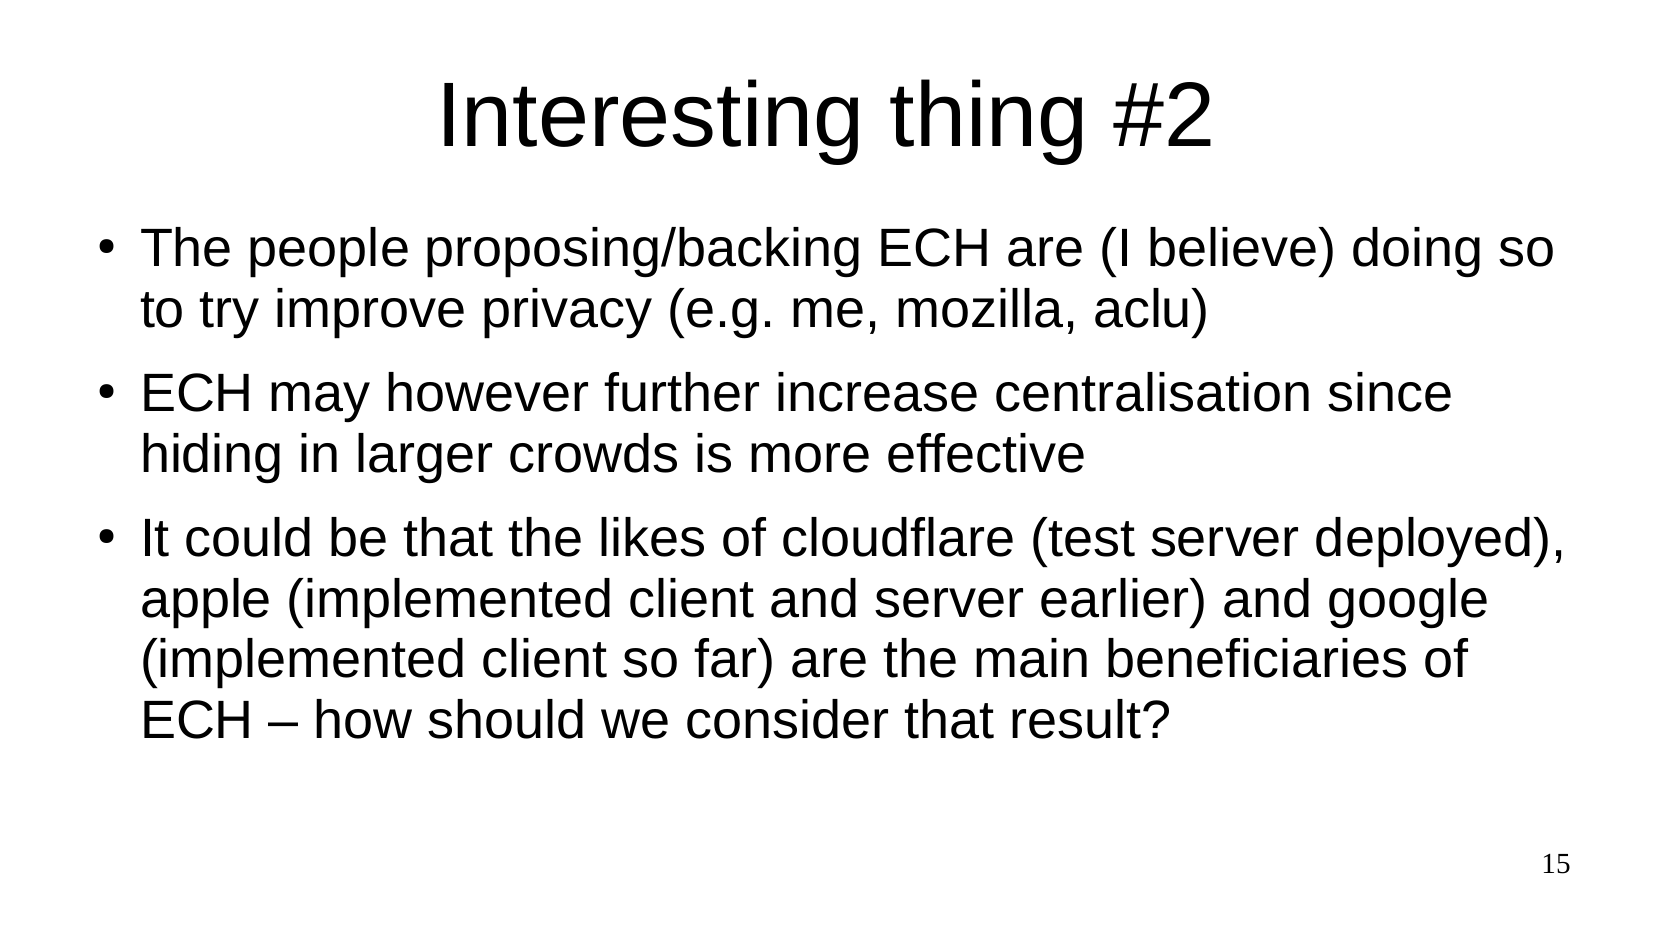

# Interesting thing #2
The people proposing/backing ECH are (I believe) doing so to try improve privacy (e.g. me, mozilla, aclu)
ECH may however further increase centralisation since hiding in larger crowds is more effective
It could be that the likes of cloudflare (test server deployed), apple (implemented client and server earlier) and google (implemented client so far) are the main beneficiaries of ECH – how should we consider that result?
15